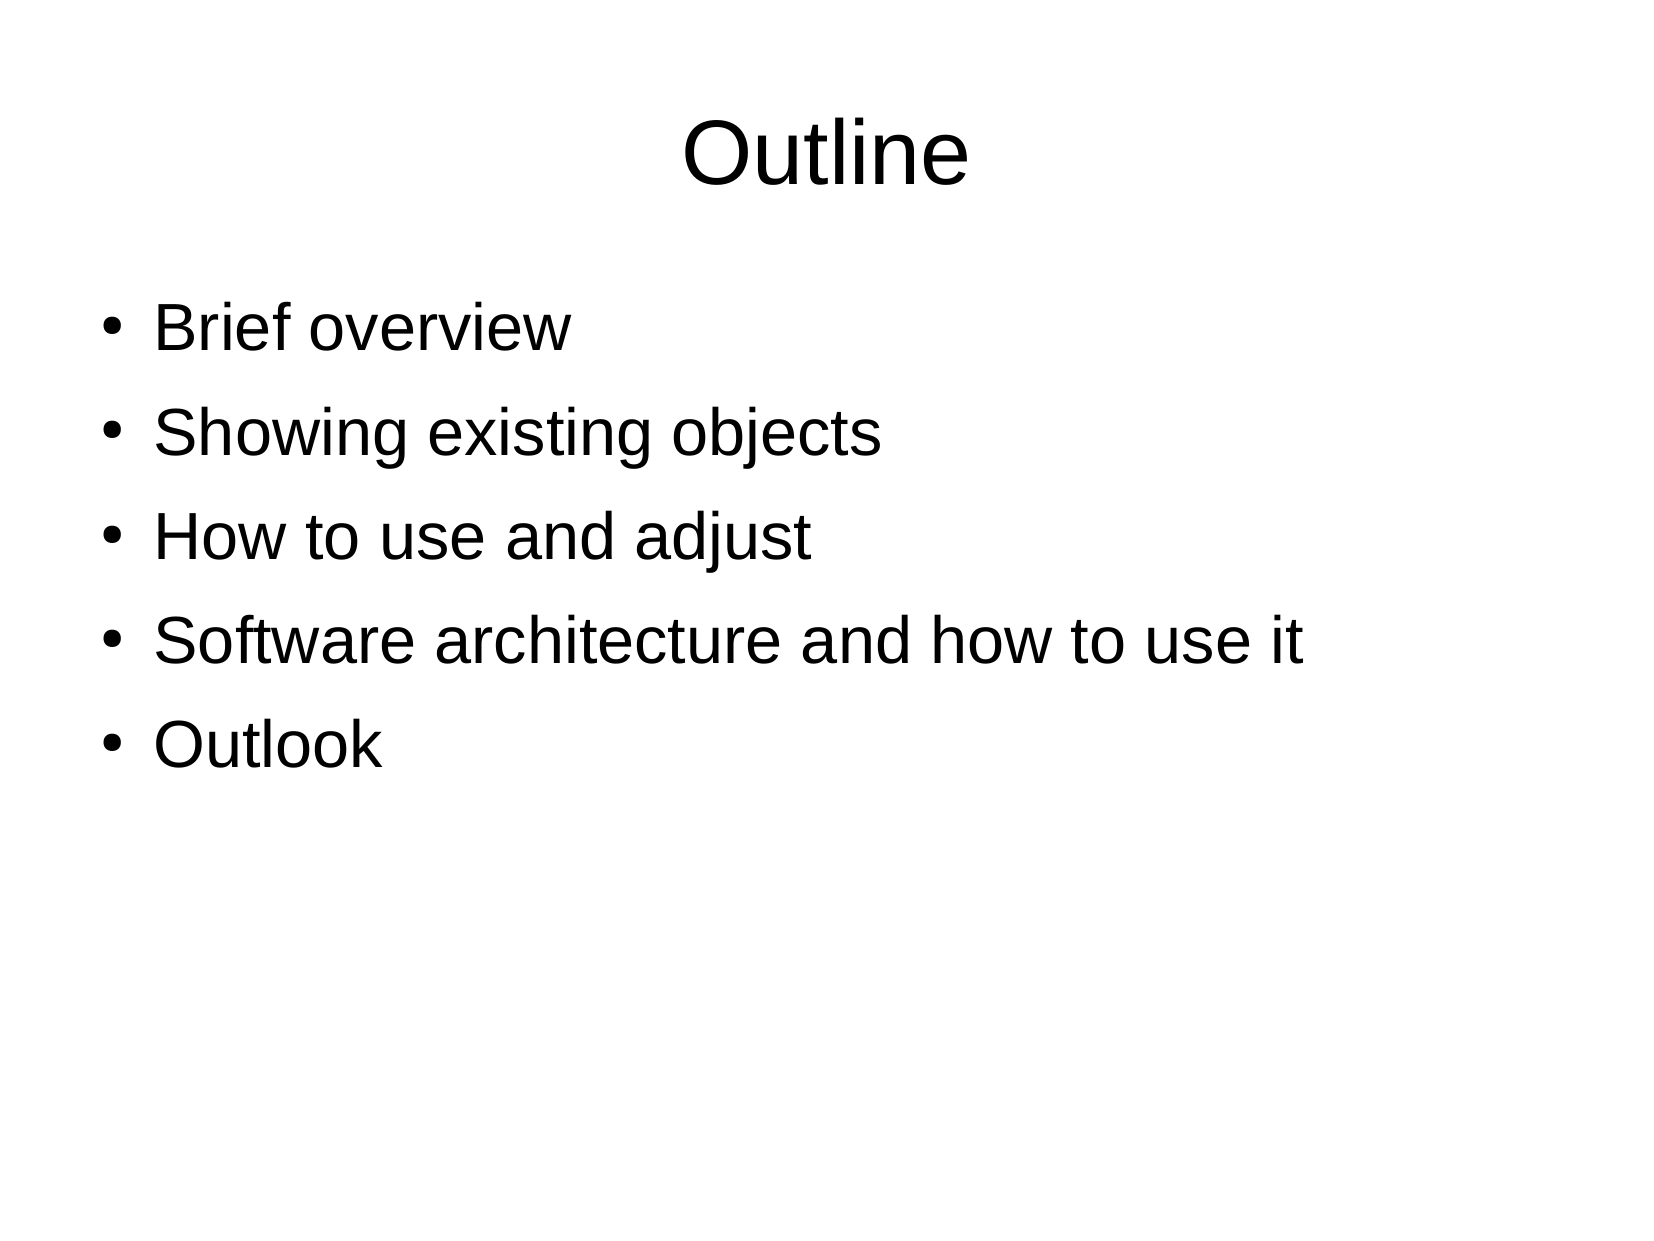

# Outline
Brief overview
Showing existing objects
How to use and adjust
Software architecture and how to use it
Outlook